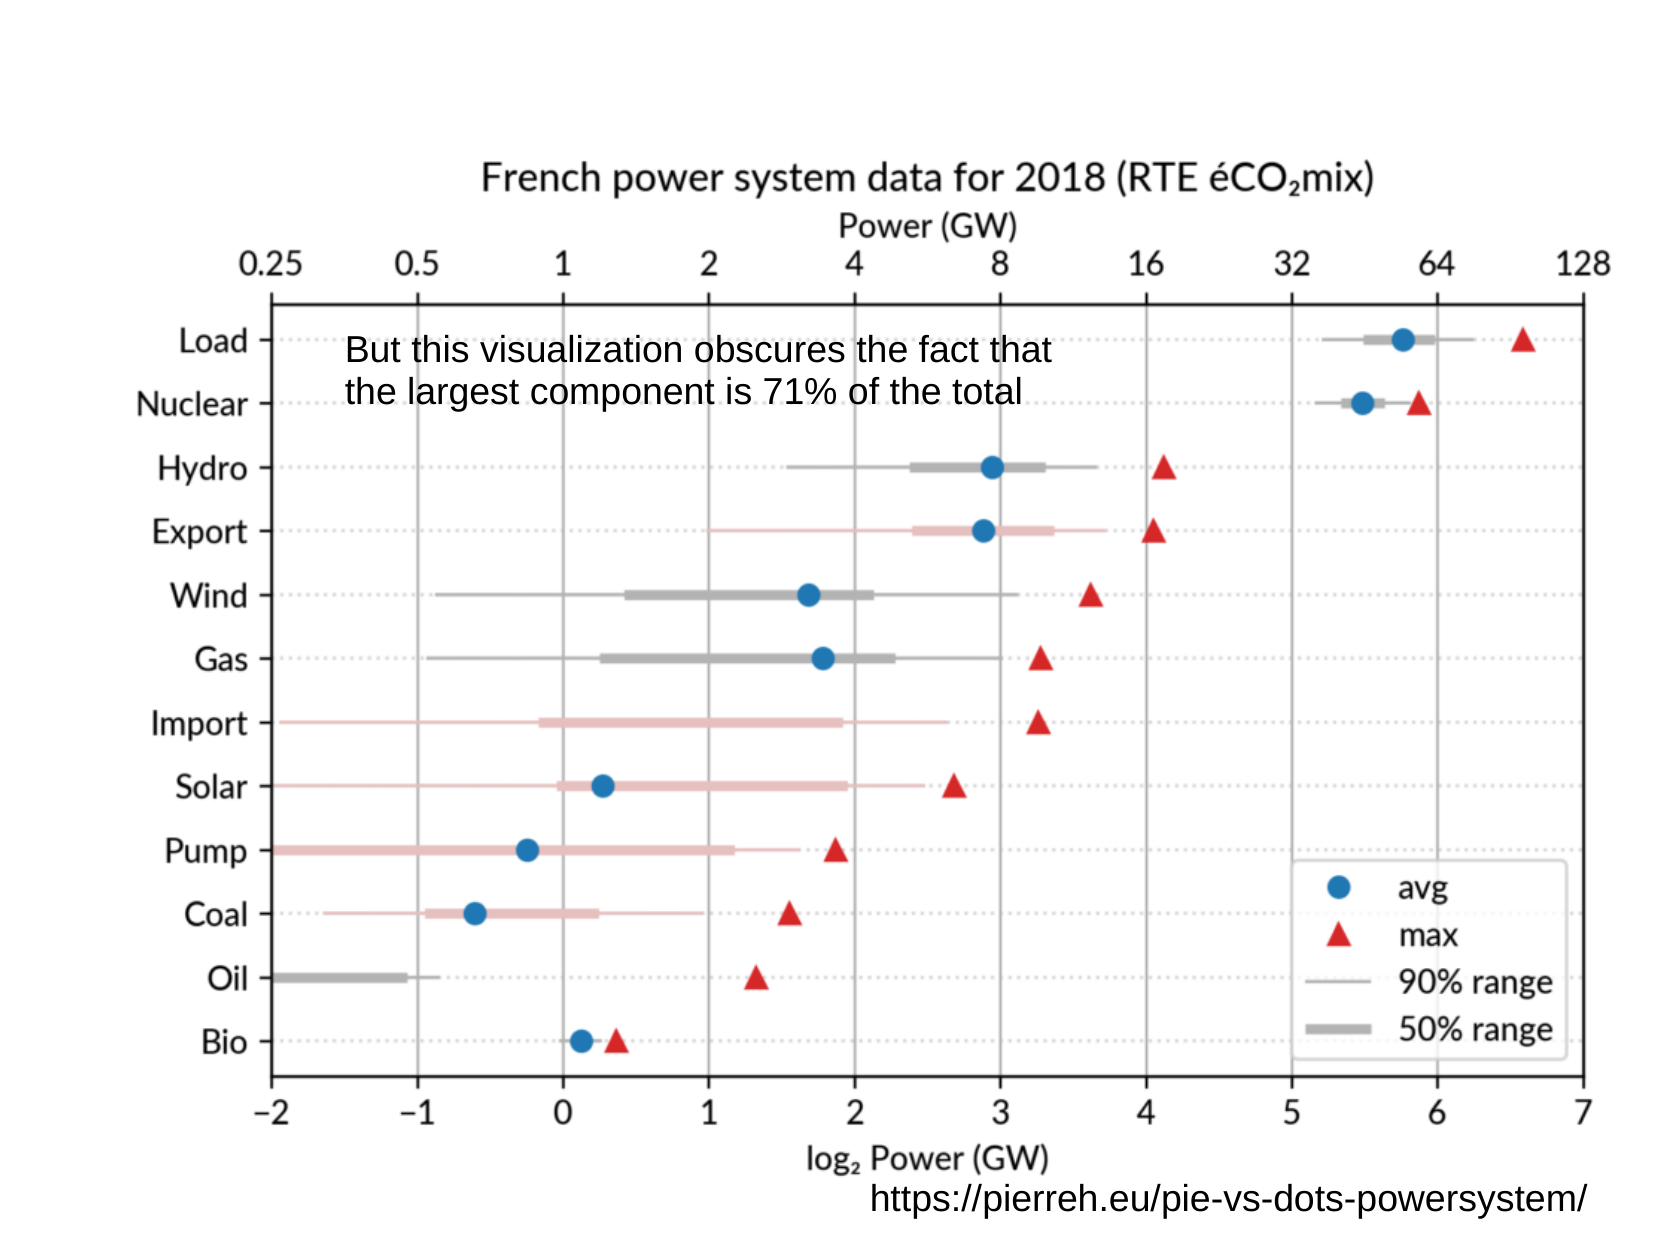

#
But this visualization obscures the fact that the largest component is 71% of the total
https://pierreh.eu/pie-vs-dots-powersystem/